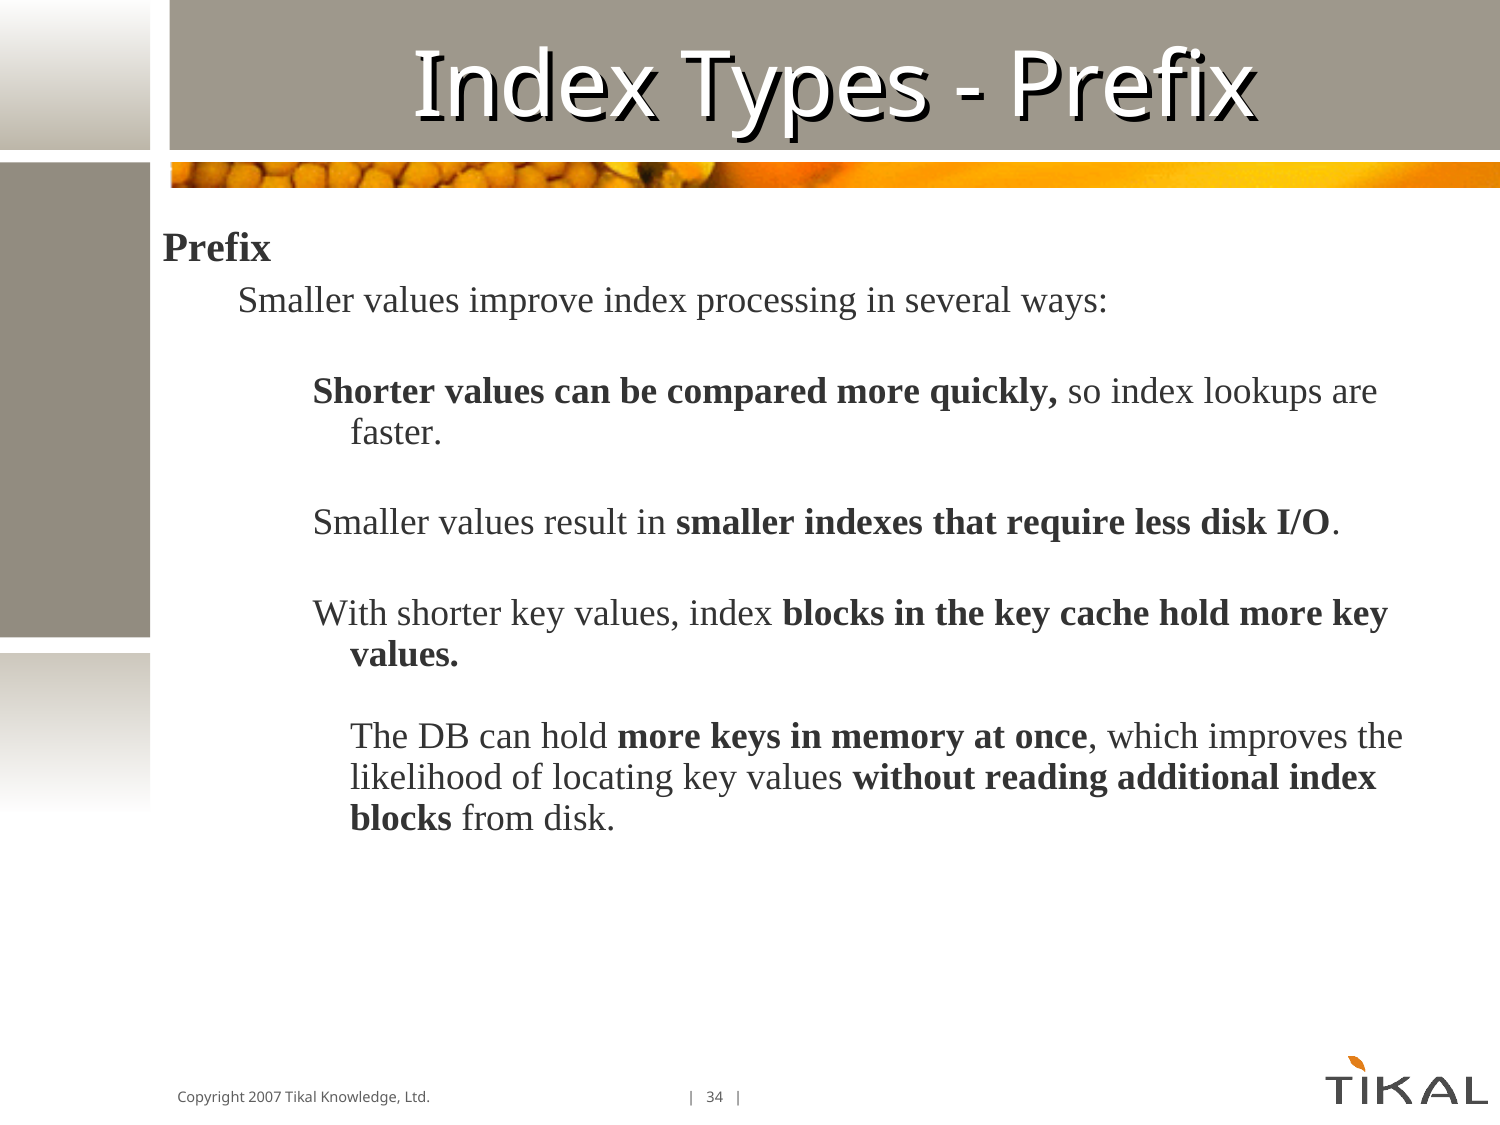

# Index Types - Prefix
Prefix
Smaller values improve index processing in several ways:
Shorter values can be compared more quickly, so index lookups are faster.
Smaller values result in smaller indexes that require less disk I/O.
With shorter key values, index blocks in the key cache hold more key values.
The DB can hold more keys in memory at once, which improves the likelihood of locating key values without reading additional index blocks from disk.